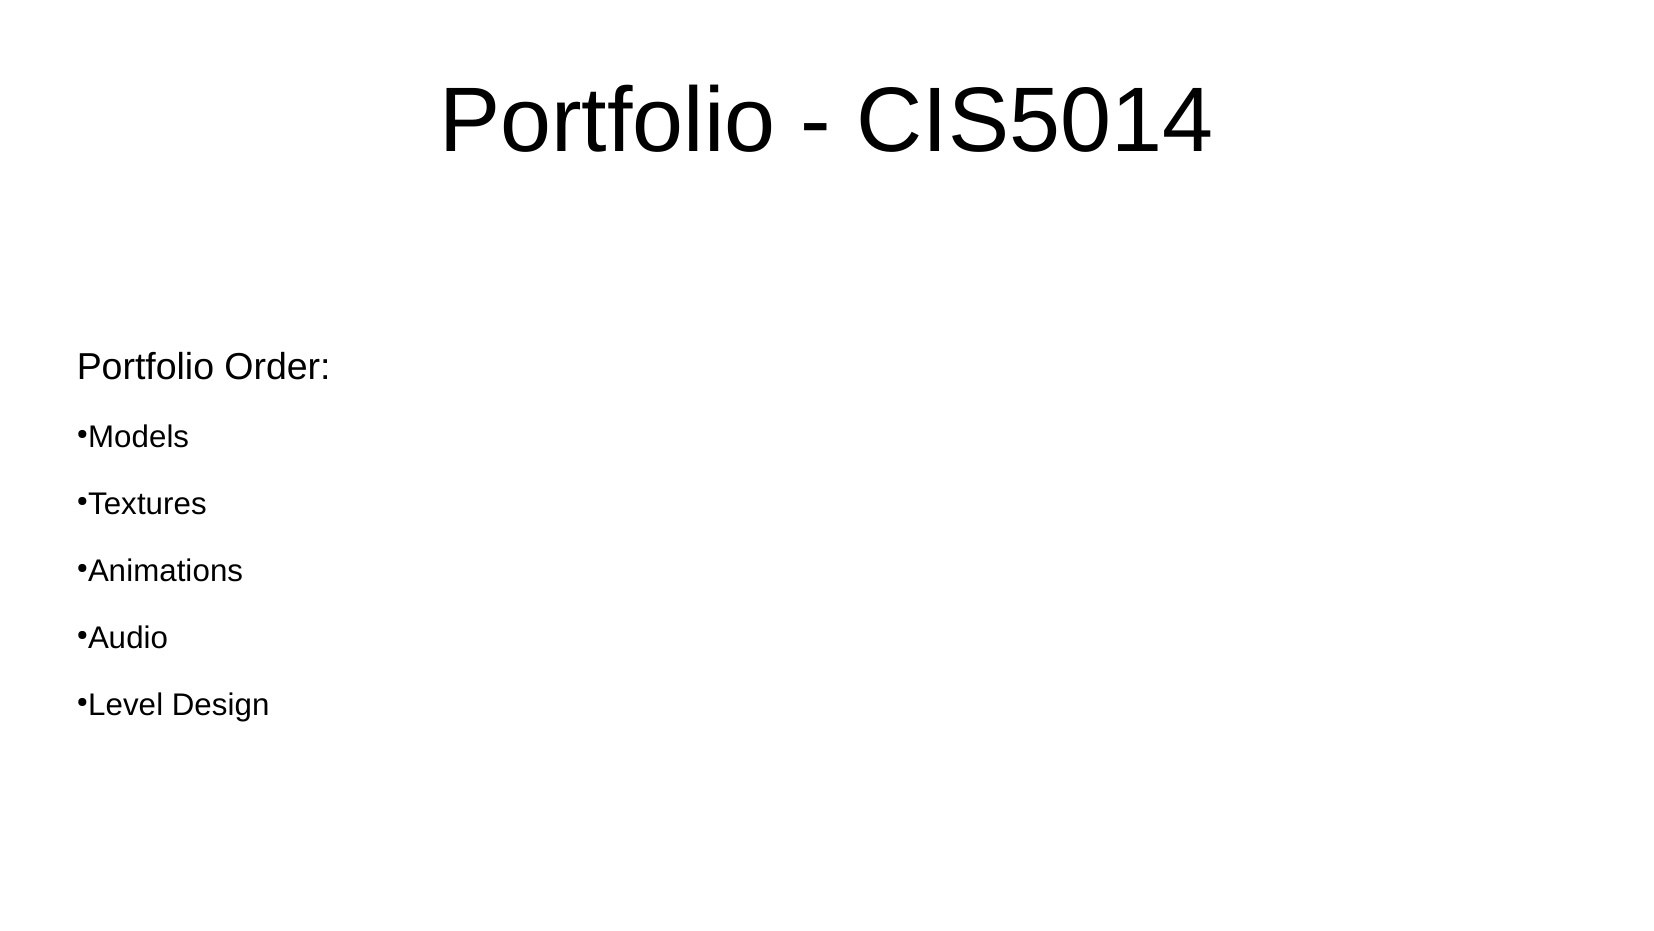

# Portfolio - CIS5014
Portfolio Order:
Models
Textures
Animations
Audio
Level Design